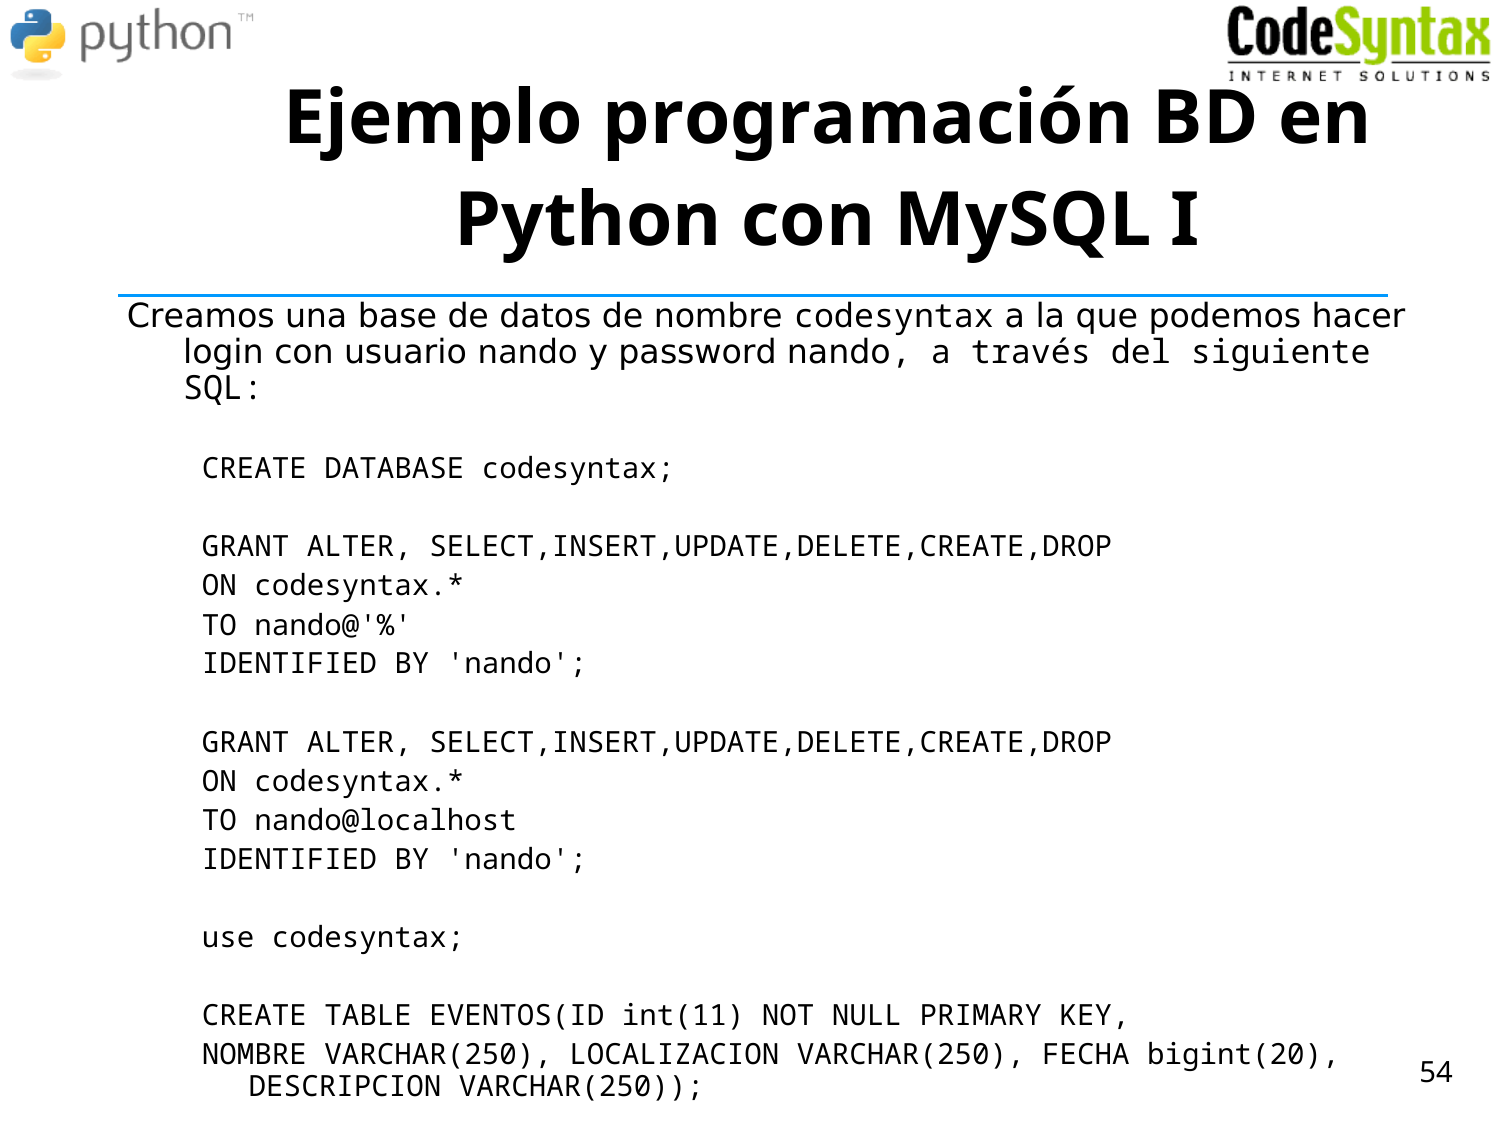

# Ejemplo programación BD en Python con MySQL I
Creamos una base de datos de nombre codesyntax a la que podemos hacer login con usuario nando y password nando, a través del siguiente SQL:
CREATE DATABASE codesyntax;
GRANT ALTER, SELECT,INSERT,UPDATE,DELETE,CREATE,DROP
ON codesyntax.*
TO nando@'%'
IDENTIFIED BY 'nando';
GRANT ALTER, SELECT,INSERT,UPDATE,DELETE,CREATE,DROP
ON codesyntax.*
TO nando@localhost
IDENTIFIED BY 'nando';
use codesyntax;
CREATE TABLE EVENTOS(ID int(11) NOT NULL PRIMARY KEY,
NOMBRE VARCHAR(250), LOCALIZACION VARCHAR(250), FECHA bigint(20), DESCRIPCION VARCHAR(250));
INSERT INTO EVENTOS VALUES (0, 'curso python', 'tknika', 0, 'Cursillo sobre Python');
54